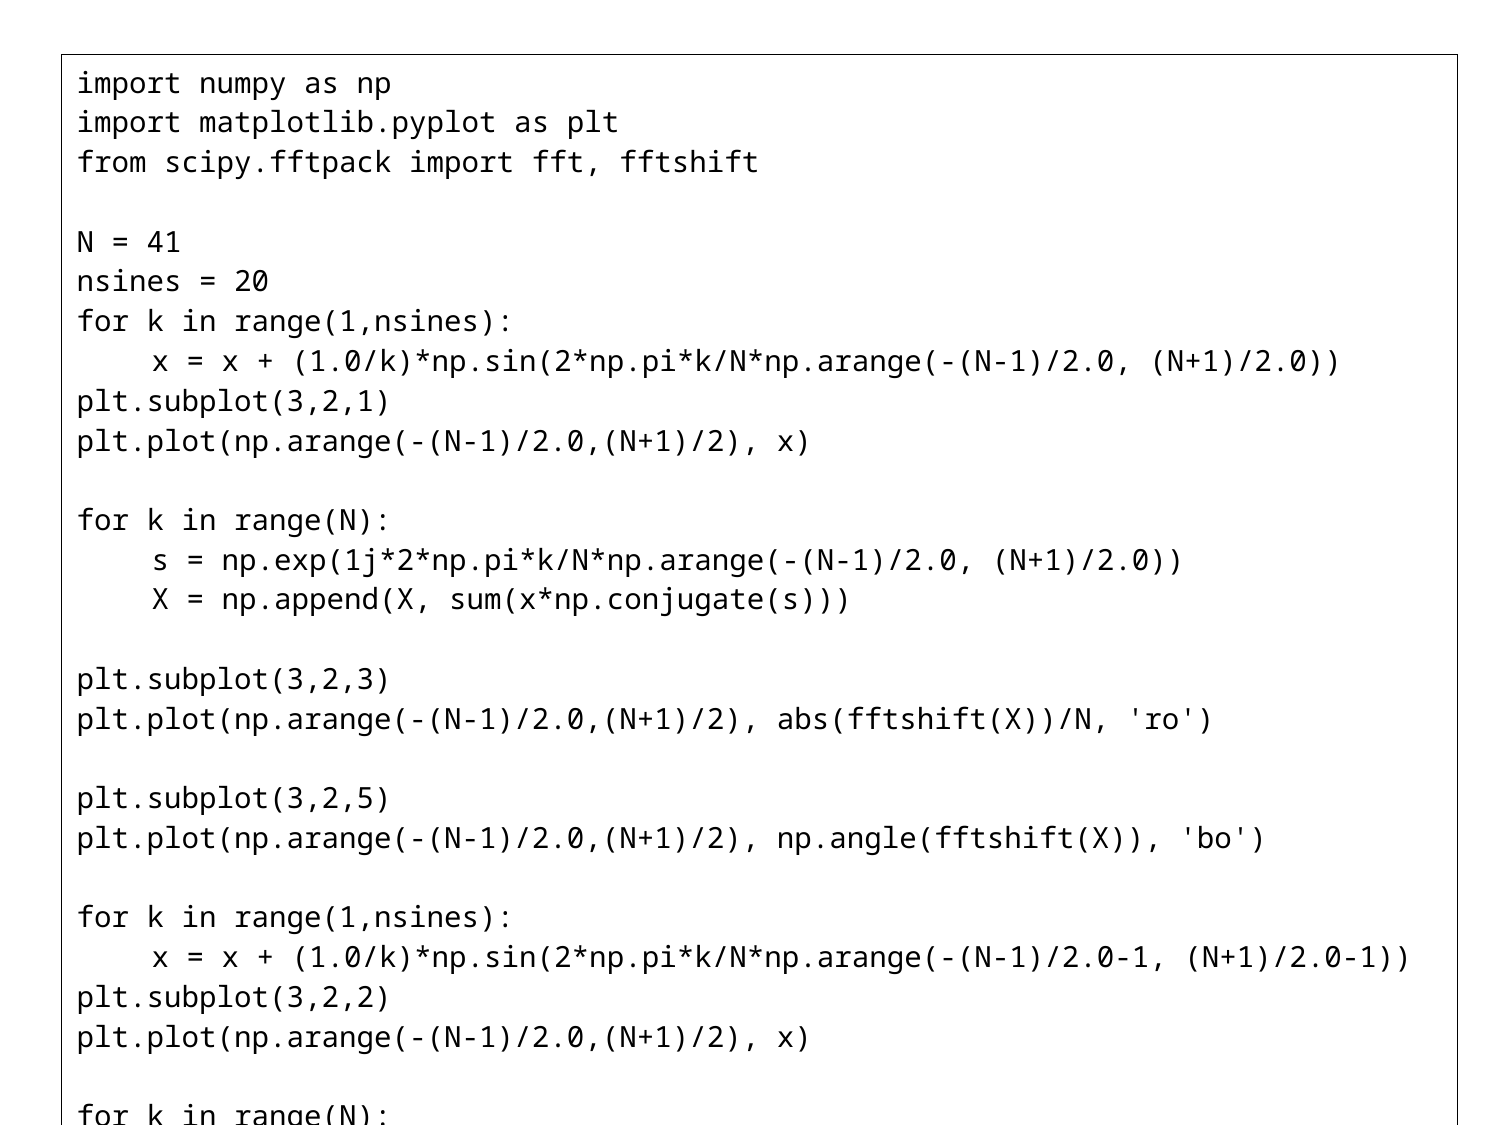

import numpy as np
import matplotlib.pyplot as plt
from scipy.fftpack import fft, fftshift
N = 41
nsines = 20
for k in range(1,nsines):
	x = x + (1.0/k)*np.sin(2*np.pi*k/N*np.arange(-(N-1)/2.0, (N+1)/2.0))
plt.subplot(3,2,1)
plt.plot(np.arange(-(N-1)/2.0,(N+1)/2), x)
for k in range(N):
	s = np.exp(1j*2*np.pi*k/N*np.arange(-(N-1)/2.0, (N+1)/2.0))
	X = np.append(X, sum(x*np.conjugate(s)))
plt.subplot(3,2,3)
plt.plot(np.arange(-(N-1)/2.0,(N+1)/2), abs(fftshift(X))/N, 'ro')
plt.subplot(3,2,5)
plt.plot(np.arange(-(N-1)/2.0,(N+1)/2), np.angle(fftshift(X)), 'bo')
for k in range(1,nsines):
	x = x + (1.0/k)*np.sin(2*np.pi*k/N*np.arange(-(N-1)/2.0-1, (N+1)/2.0-1))
plt.subplot(3,2,2)
plt.plot(np.arange(-(N-1)/2.0,(N+1)/2), x)
for k in range(N):
	s = np.exp(1j*2*np.pi*k/N*np.arange(-(N-1)/2.0, (N+1)/2.0))
	X = np.append(X, sum(x*np.conjugate(s)))
plt.subplot(3,2,4)
plt.plot(np.arange(-(N-1)/2.0,(N+1)/2), abs(fftshift(X))/N,'ro')
plt.subplot(3,2,6)
plt.plot(np.arange(-(N-1)/2.0,(N+1)/2), np.unwrap(np.angle(fftshift(X))),'bo')